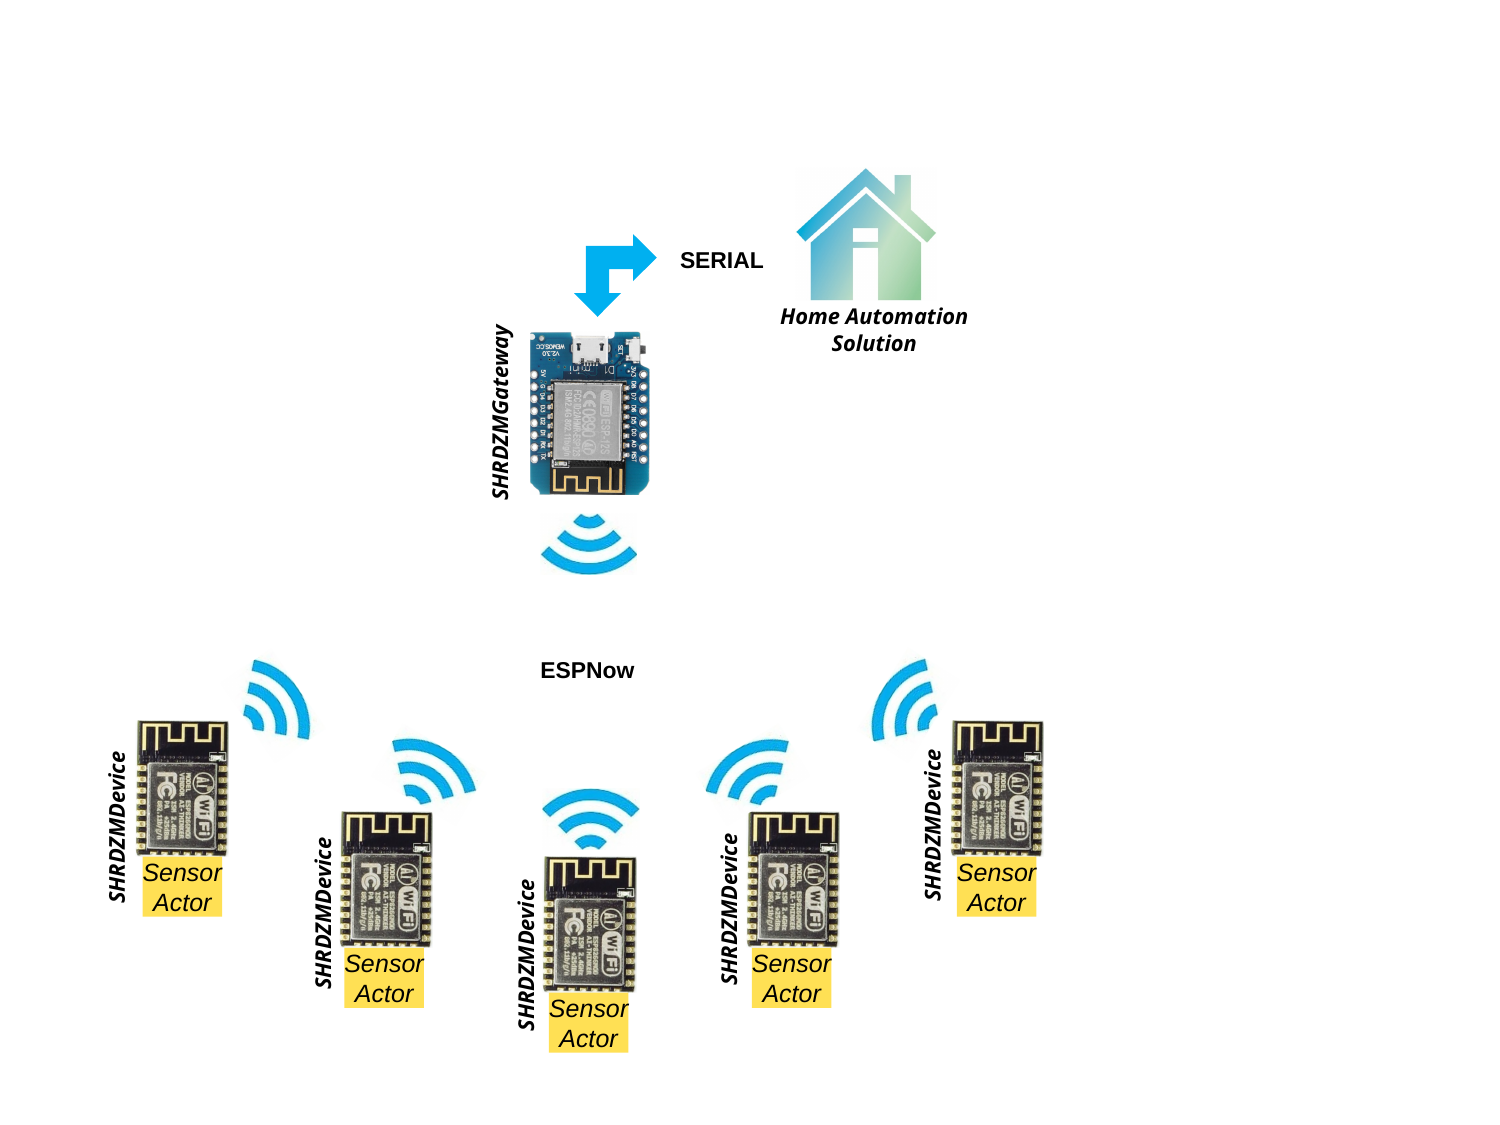

SERIAL
Home Automation
Solution
SHRDZMGateway
ESPNow
SHRDZMDevice
SHRDZMDevice
Sensor
Actor
Sensor
Actor
SHRDZMDevice
SHRDZMDevice
SHRDZMDevice
Sensor
Actor
Sensor
Actor
Sensor
Actor